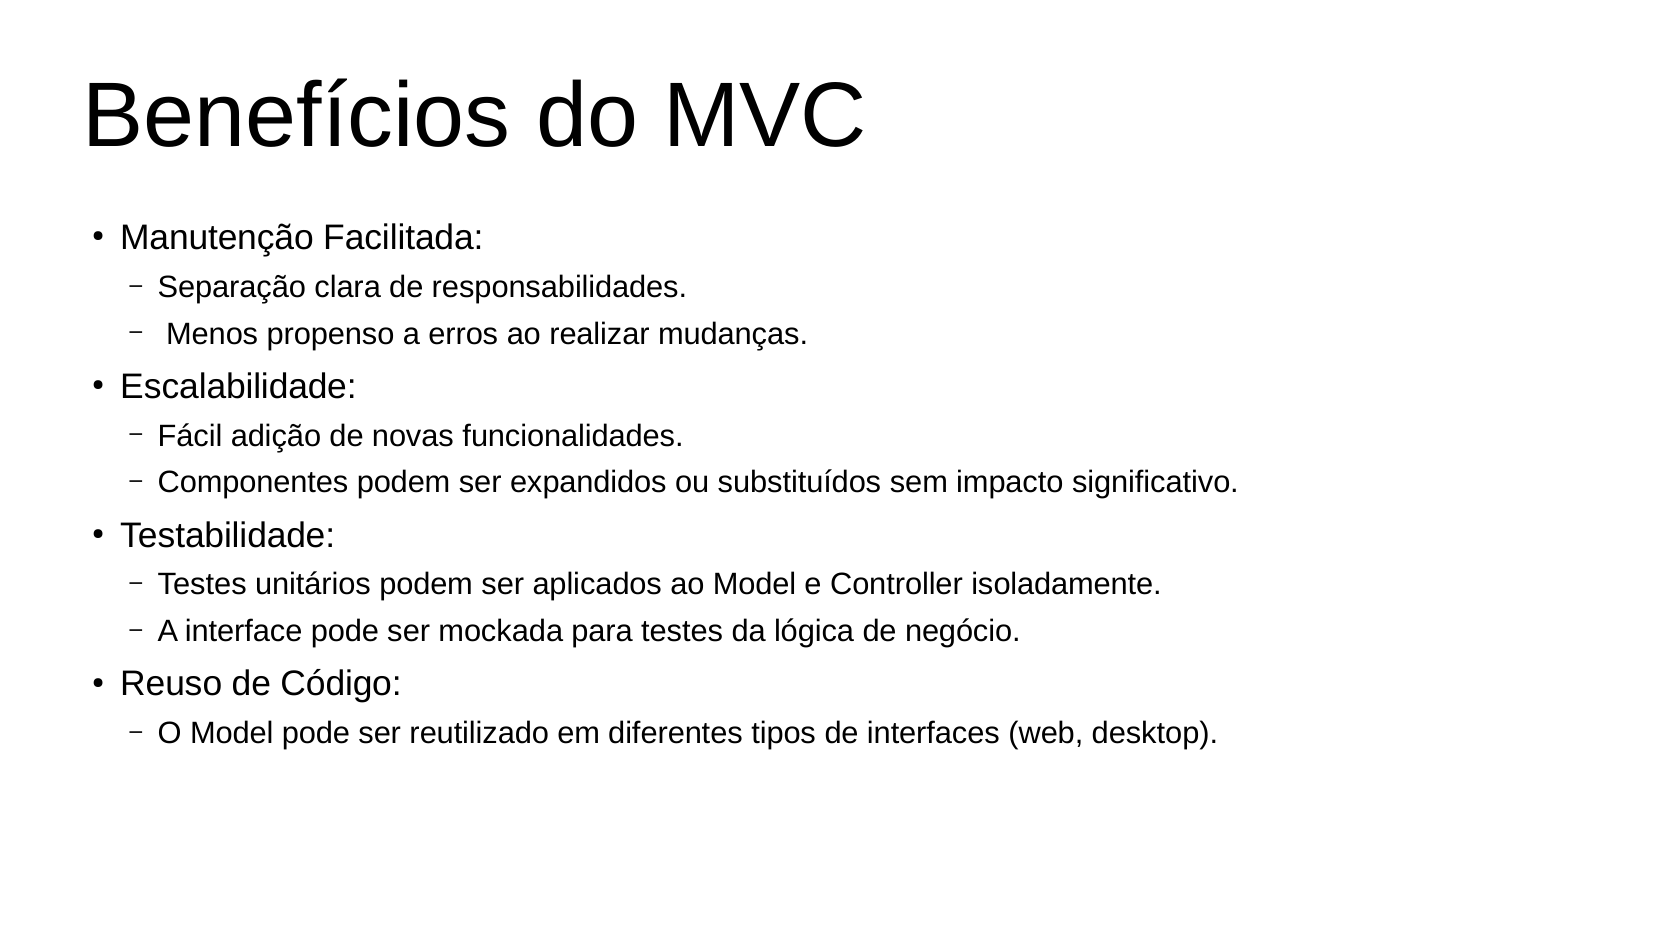

# Benefícios do MVC
Manutenção Facilitada:
Separação clara de responsabilidades.
 Menos propenso a erros ao realizar mudanças.
Escalabilidade:
Fácil adição de novas funcionalidades.
Componentes podem ser expandidos ou substituídos sem impacto significativo.
Testabilidade:
Testes unitários podem ser aplicados ao Model e Controller isoladamente.
A interface pode ser mockada para testes da lógica de negócio.
Reuso de Código:
O Model pode ser reutilizado em diferentes tipos de interfaces (web, desktop).